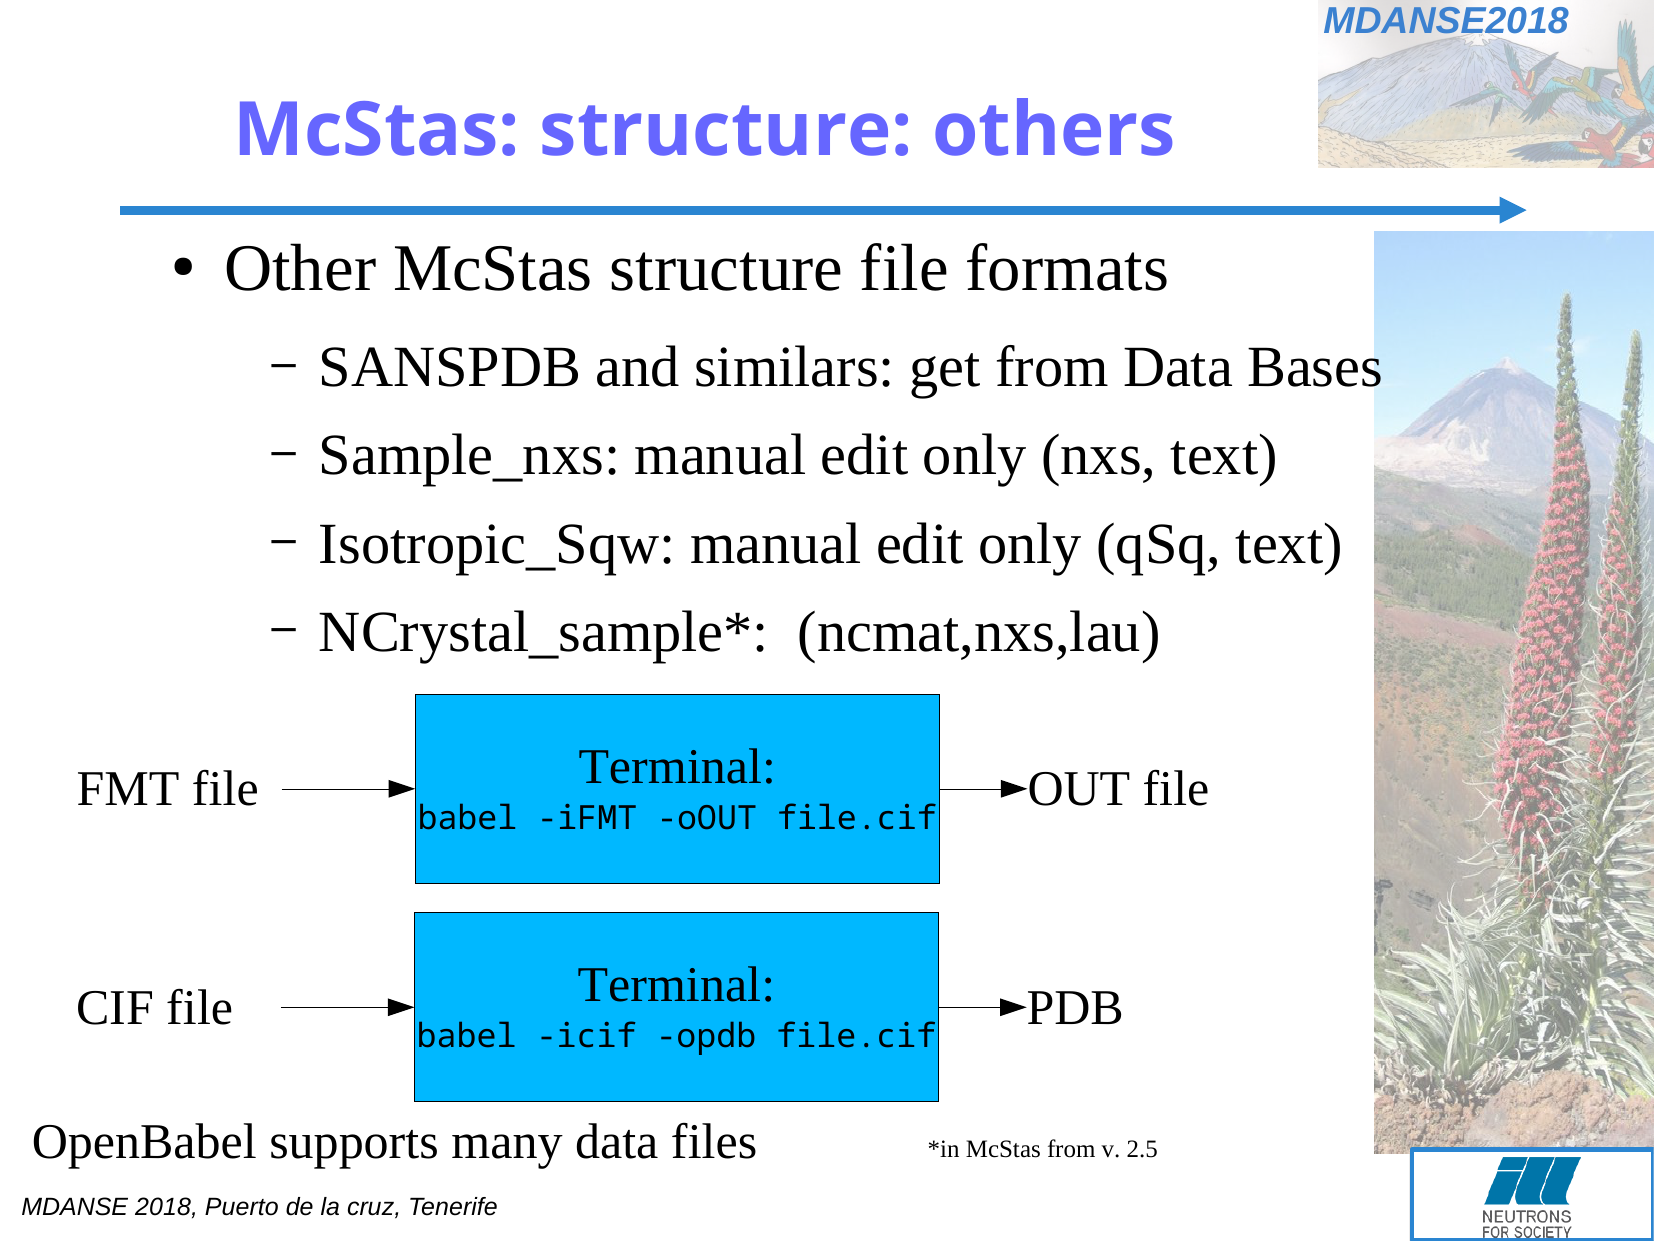

# McStas: structure: others
Other McStas structure file formats
SANSPDB and similars: get from Data Bases
Sample_nxs: manual edit only (nxs, text)
Isotropic_Sqw: manual edit only (qSq, text)
NCrystal_sample*: (ncmat,nxs,lau)
Terminal:
babel -iFMT -oOUT file.cif
FMT file
OUT file
Terminal:
babel -icif -opdb file.cif
CIF file
PDB
OpenBabel supports many data files
*in McStas from v. 2.5